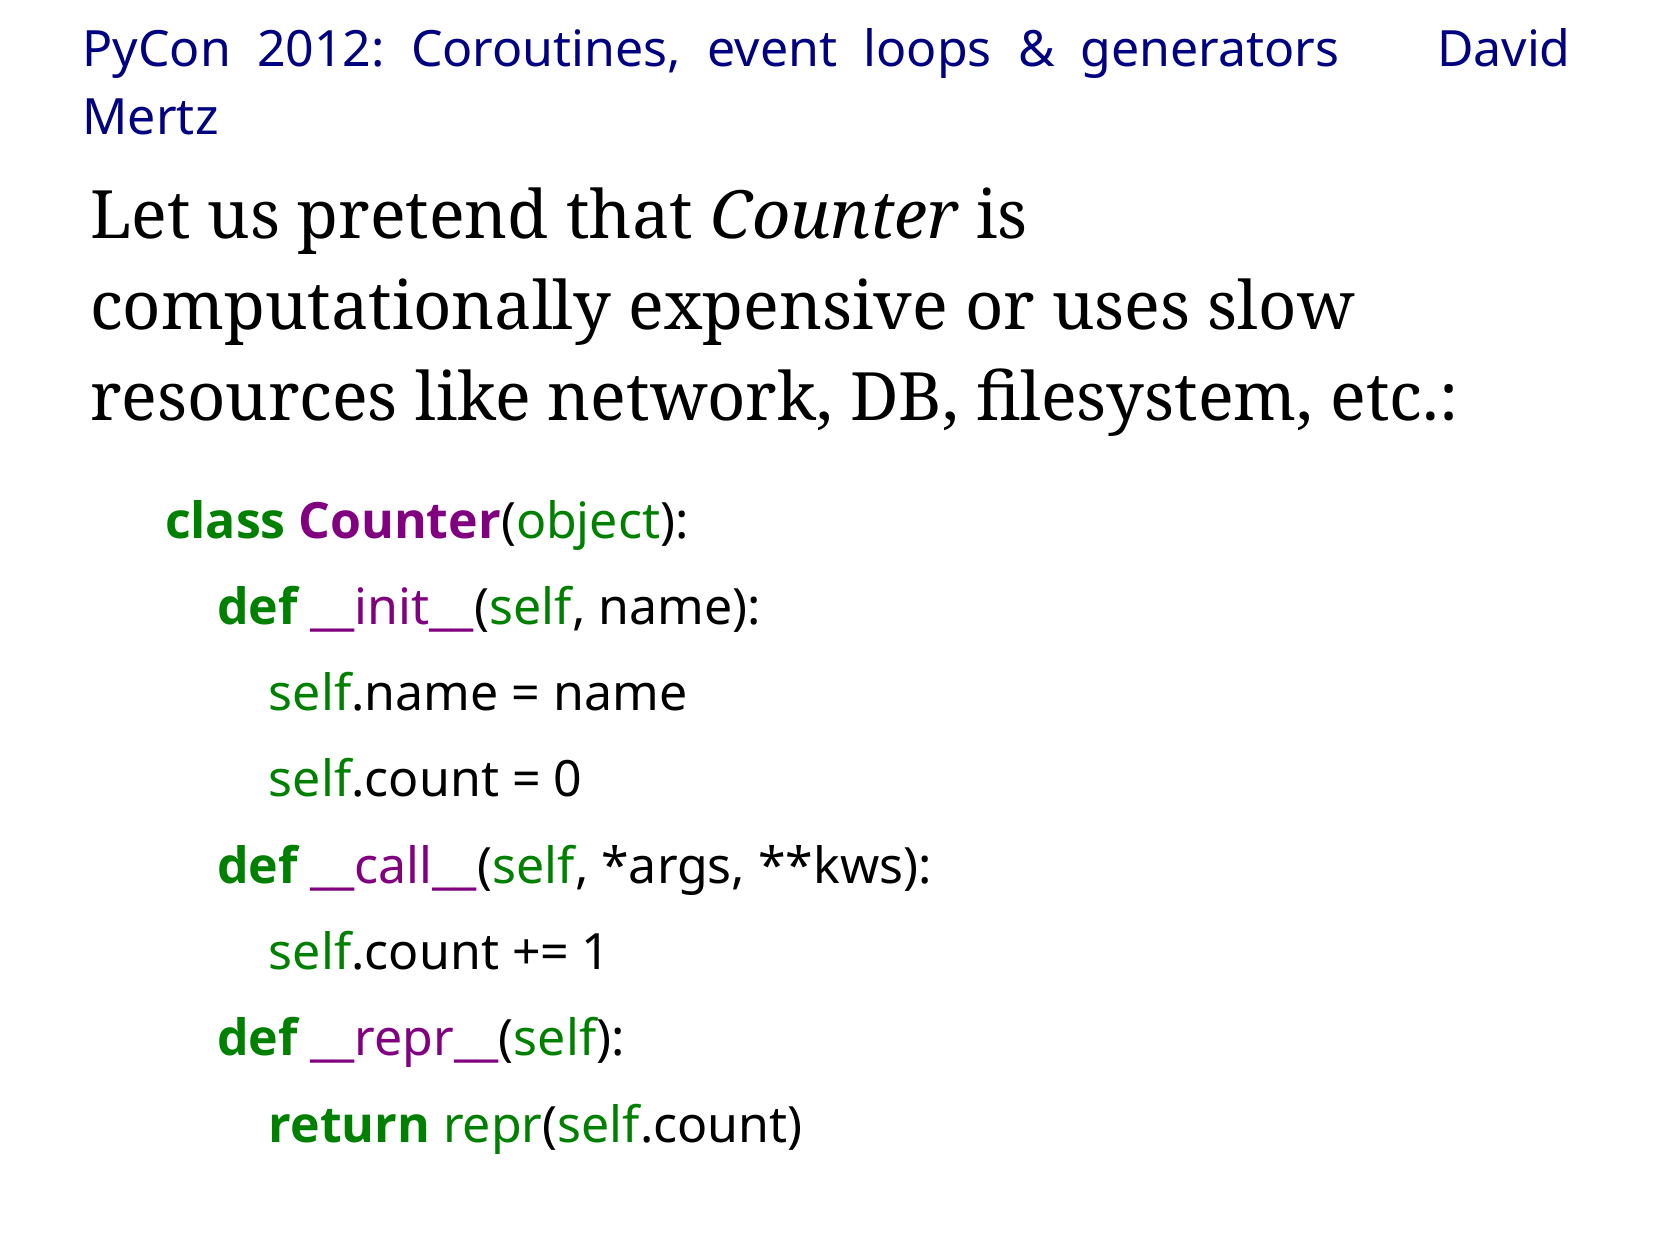

PyCon 2012: Coroutines, event loops & generators		David Mertz
# Let us pretend that Counter is computationally expensive or uses slow resources like network, DB, filesystem, etc.:
class Counter(object):
 def __init__(self, name):
 self.name = name
 self.count = 0
 def __call__(self, *args, **kws):
 self.count += 1
 def __repr__(self):
 return repr(self.count)